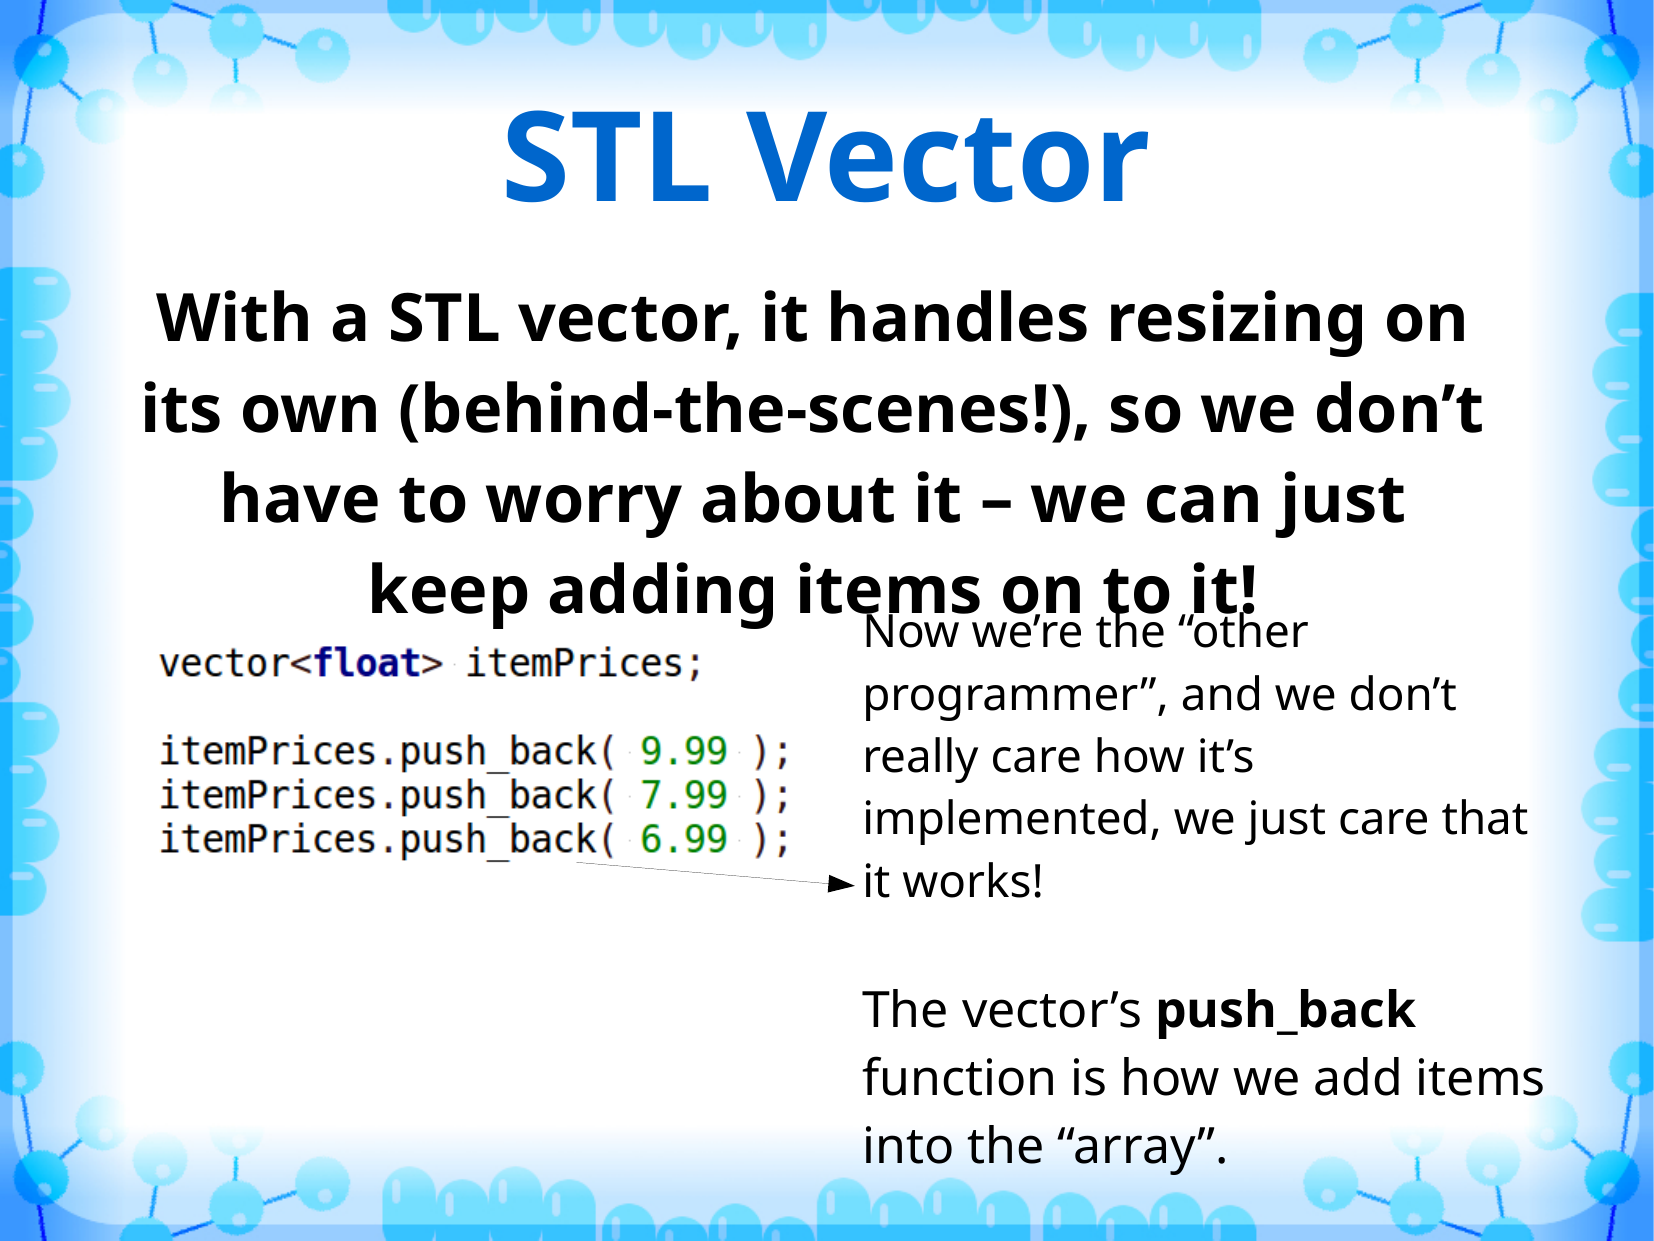

# STL Vector
With a STL vector, it handles resizing on its own (behind-the-scenes!), so we don’t have to worry about it – we can just keep adding items on to it!
Now we’re the “other programmer”, and we don’t really care how it’s implemented, we just care that it works!
The vector’s push_back function is how we add items into the “array”.